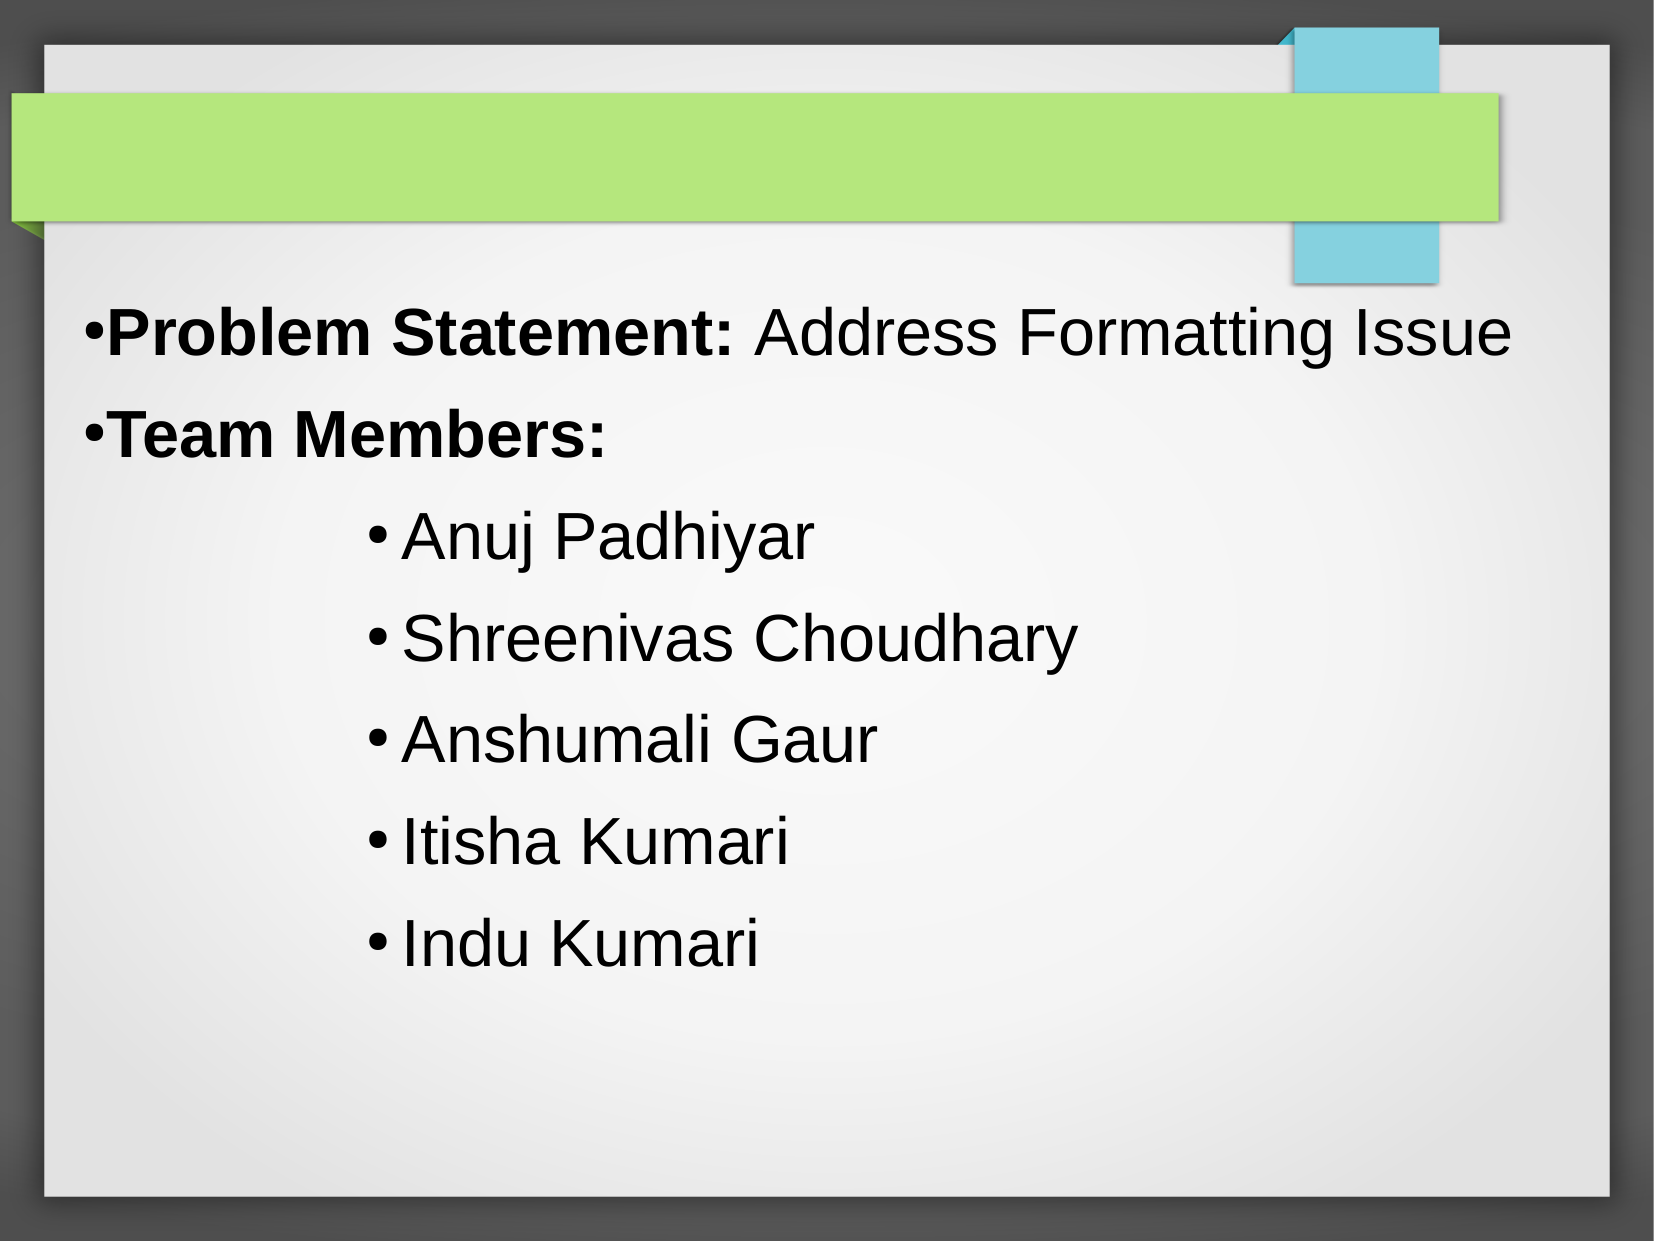

# Problem Statement: Address Formatting Issue
Team Members:
Anuj Padhiyar
Shreenivas Choudhary
Anshumali Gaur
Itisha Kumari
Indu Kumari